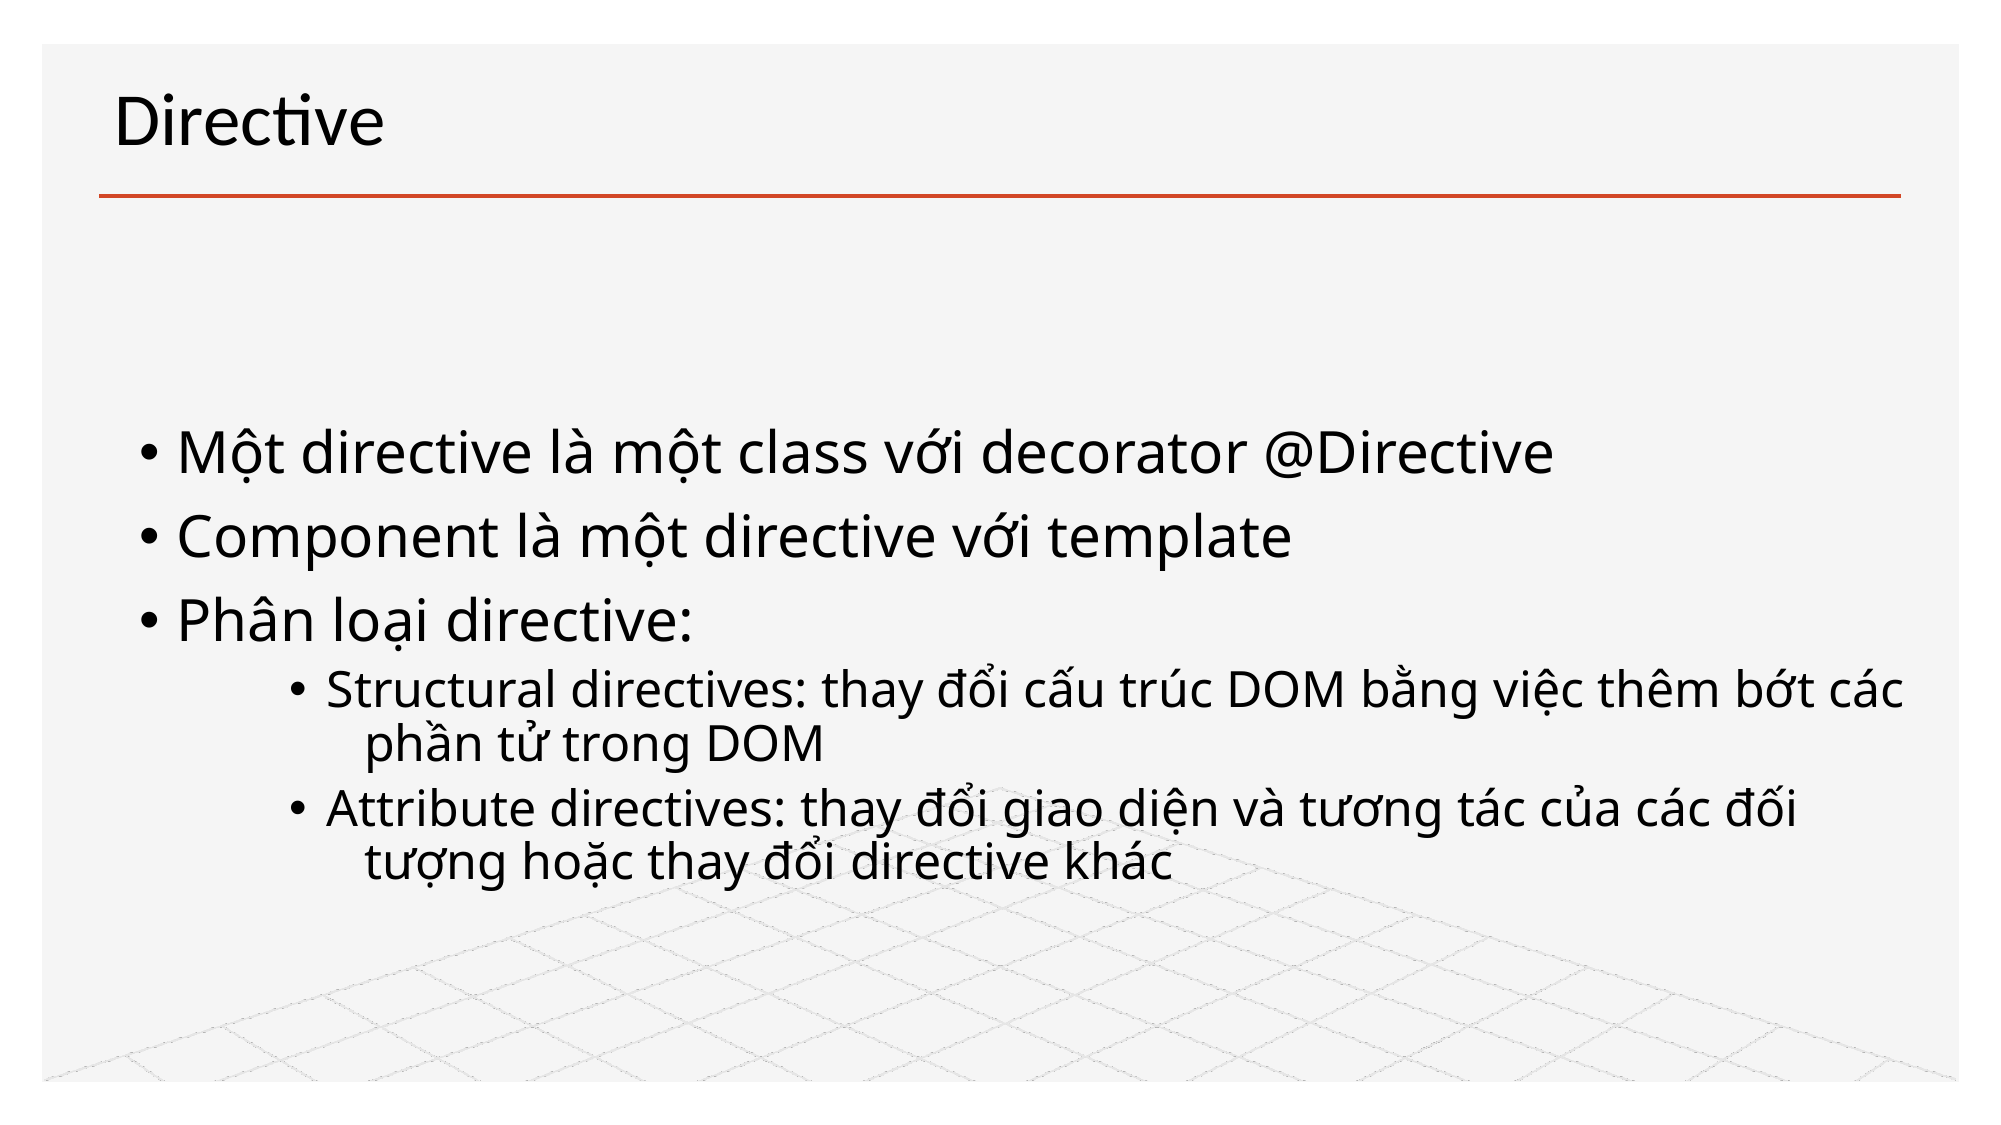

Directive
#
Một directive là một class với decorator @Directive
Component là một directive với template
Phân loại directive:
Structural directives: thay đổi cấu trúc DOM bằng việc thêm bớt các phần tử trong DOM
Attribute directives: thay đổi giao diện và tương tác của các đối tượng hoặc thay đổi directive khác